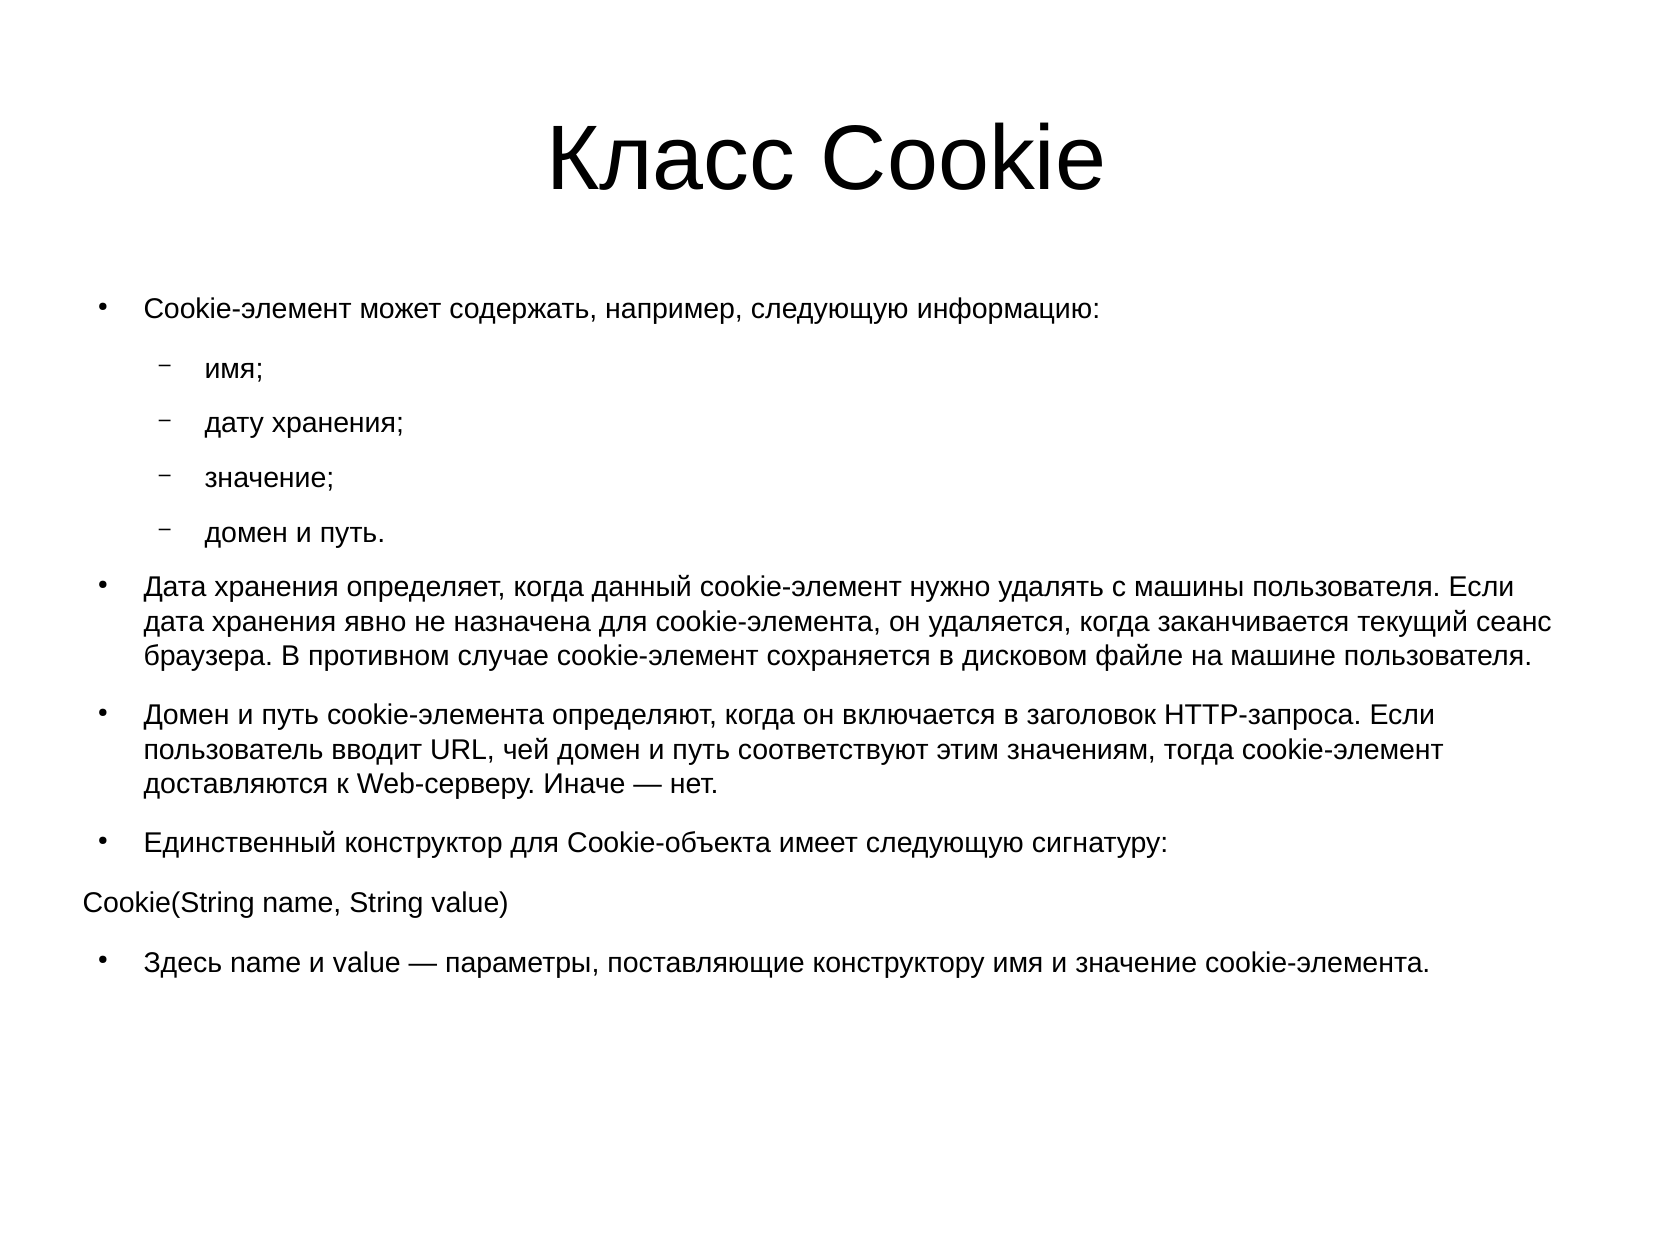

# Класс Cookie
Cookie-элемент может содержать, например, следующую информацию:
имя;
дату хранения;
значение;
домен и путь.
Дата хранения определяет, когда данный cookie-элемент нужно удалять с машины пользователя. Если дата хранения явно не назначена для cookie-элемента, он удаляется, когда заканчивается текущий сеанс браузера. В противном случае cookie-элемент сохраняется в дисковом файле на машине пользователя.
Домен и путь cookie-элемента определяют, когда он включается в заголовок HTTP-запроса. Если пользователь вводит URL, чей домен и путь соответствуют этим значениям, тогда cookie-элемент доставляются к Web-серверу. Иначе — нет.
Единственный конструктор для Cookie-объекта имеет следующую сигнатуру:
Cookie(String name, String value)
Здесь name и value — параметры, поставляющие конструктору имя и значение cookie-элемента.